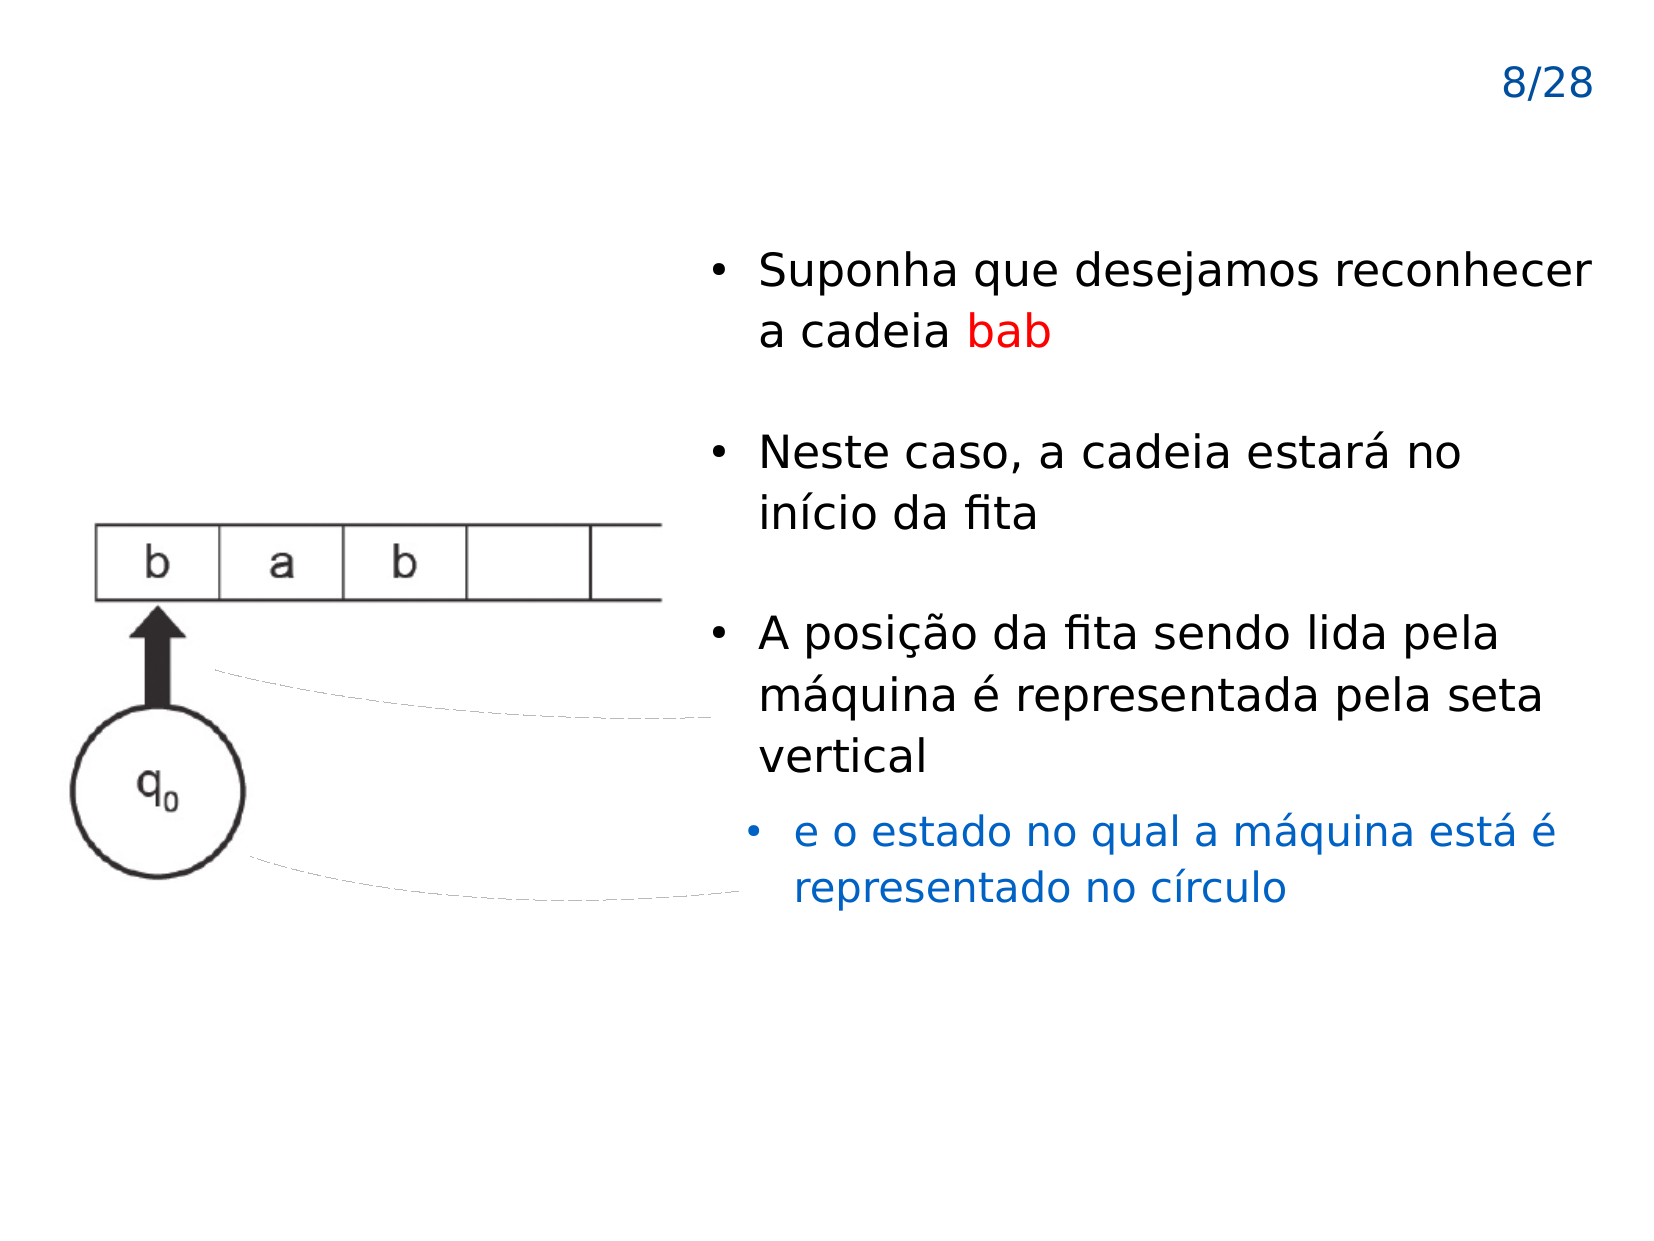

#
8
Suponha que desejamos reconhecer a cadeia bab
Neste caso, a cadeia estará no início da fita
A posição da fita sendo lida pela máquina é representada pela seta vertical
e o estado no qual a máquina está é representado no círculo